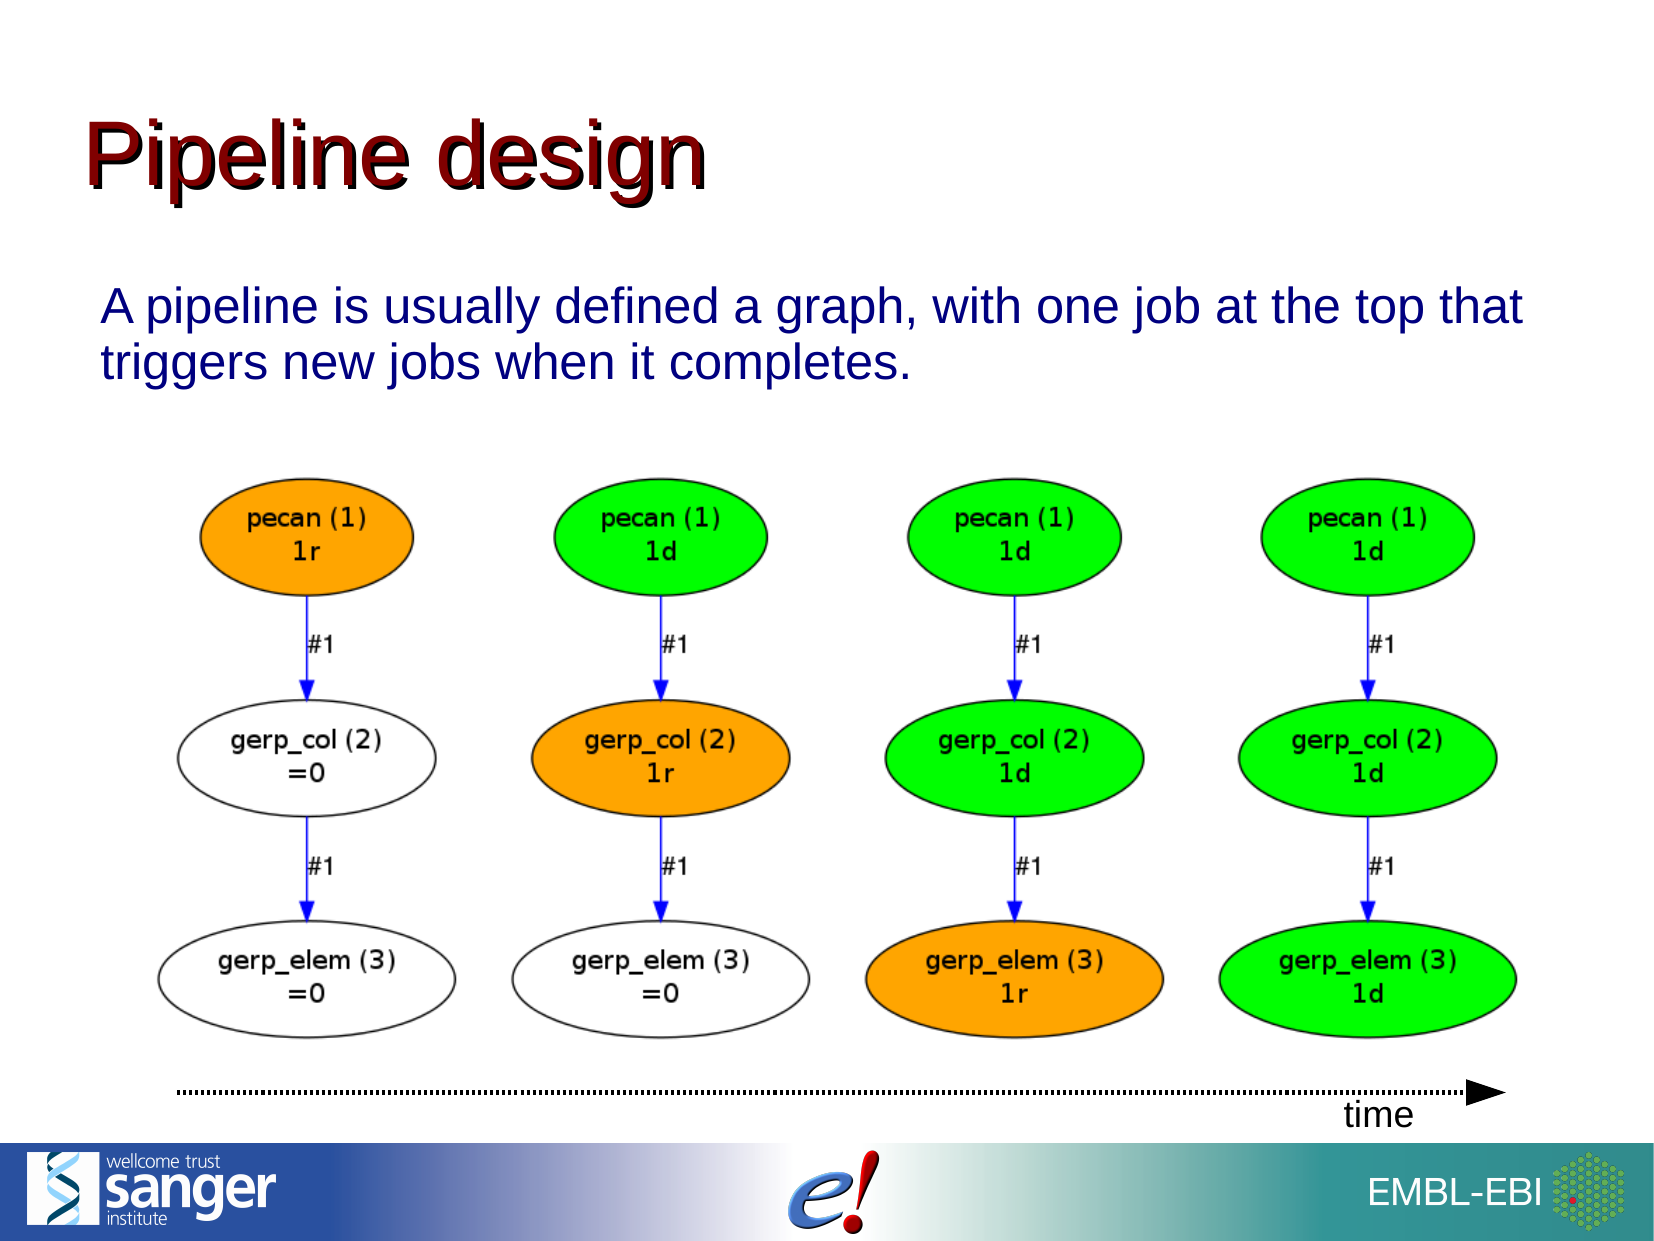

# Pipeline design
A pipeline is usually defined a graph, with one job at the top that triggers new jobs when it completes.
time